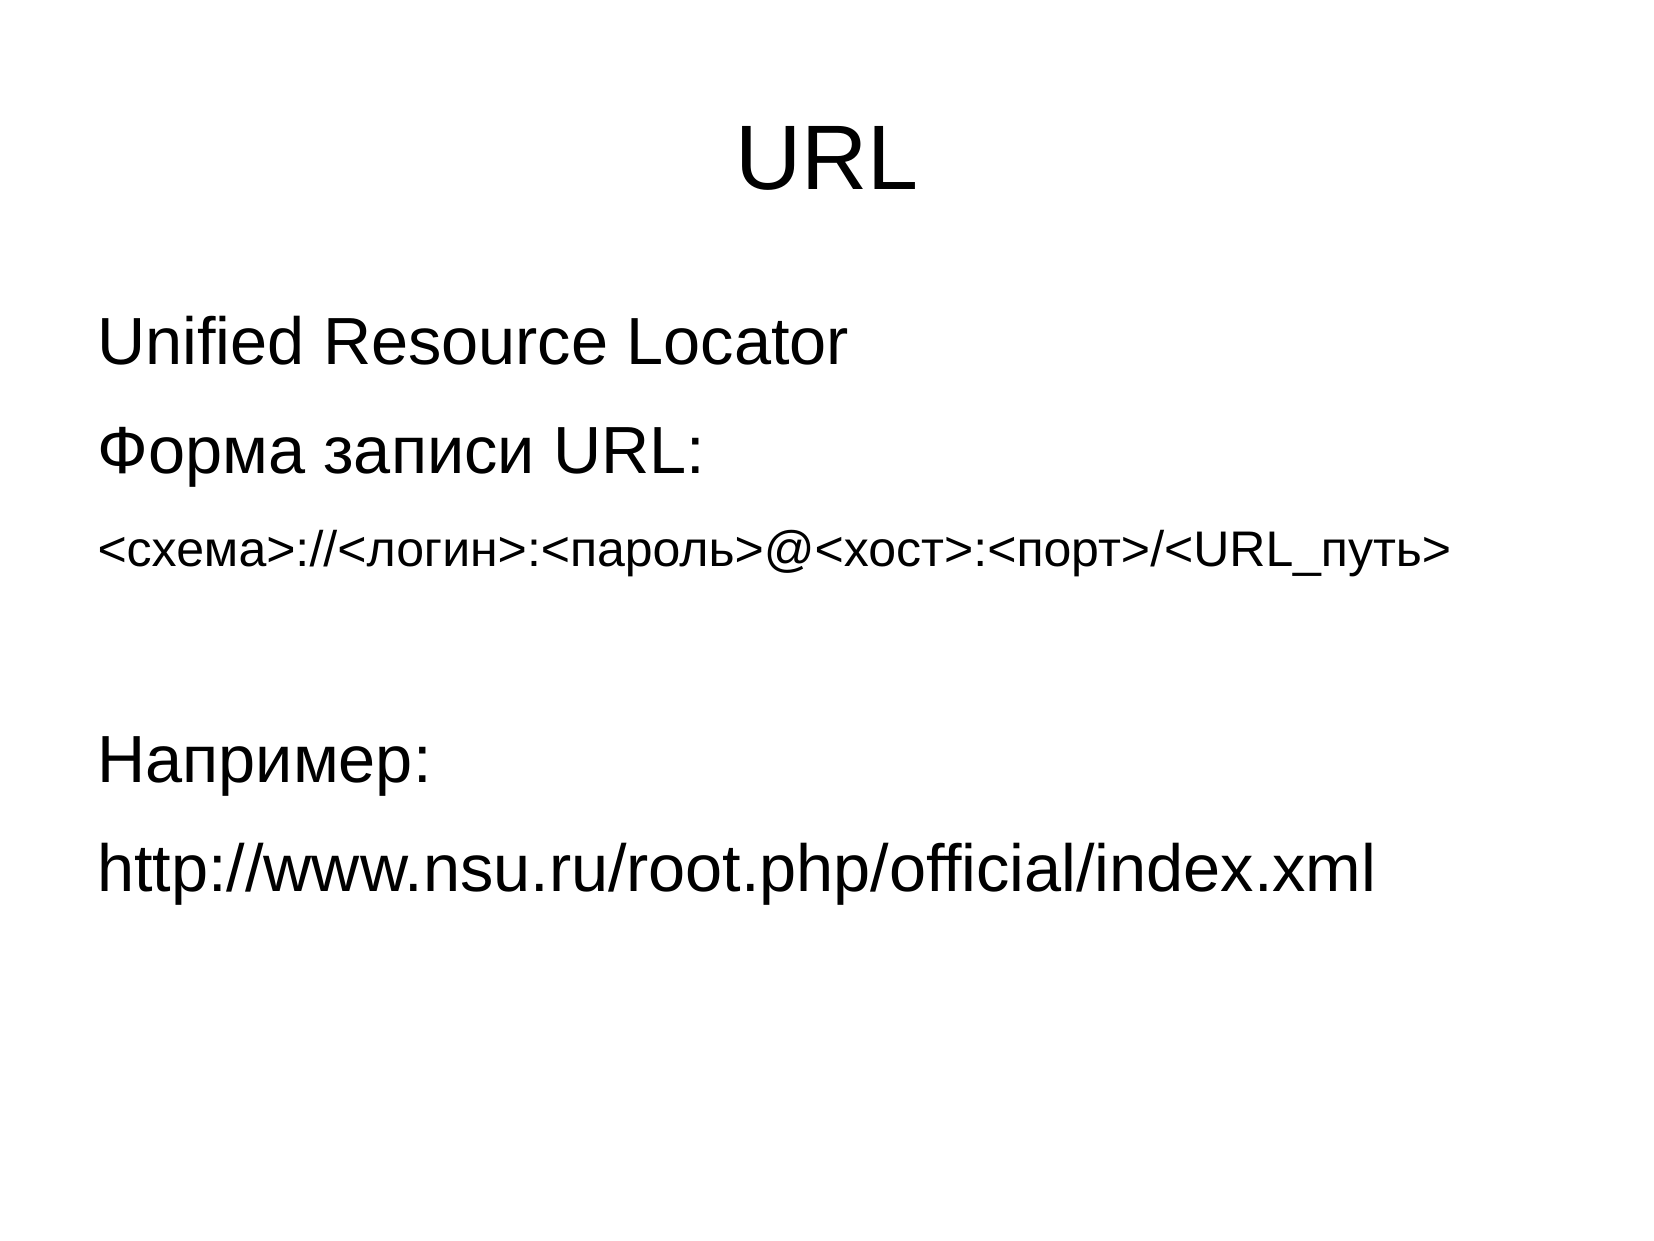

# URL
Unified Resource Locator
Форма записи URL:
<схема>://<логин>:<пароль>@<хост>:<порт>/<URL_путь>
Например:
http://www.nsu.ru/root.php/official/index.xml